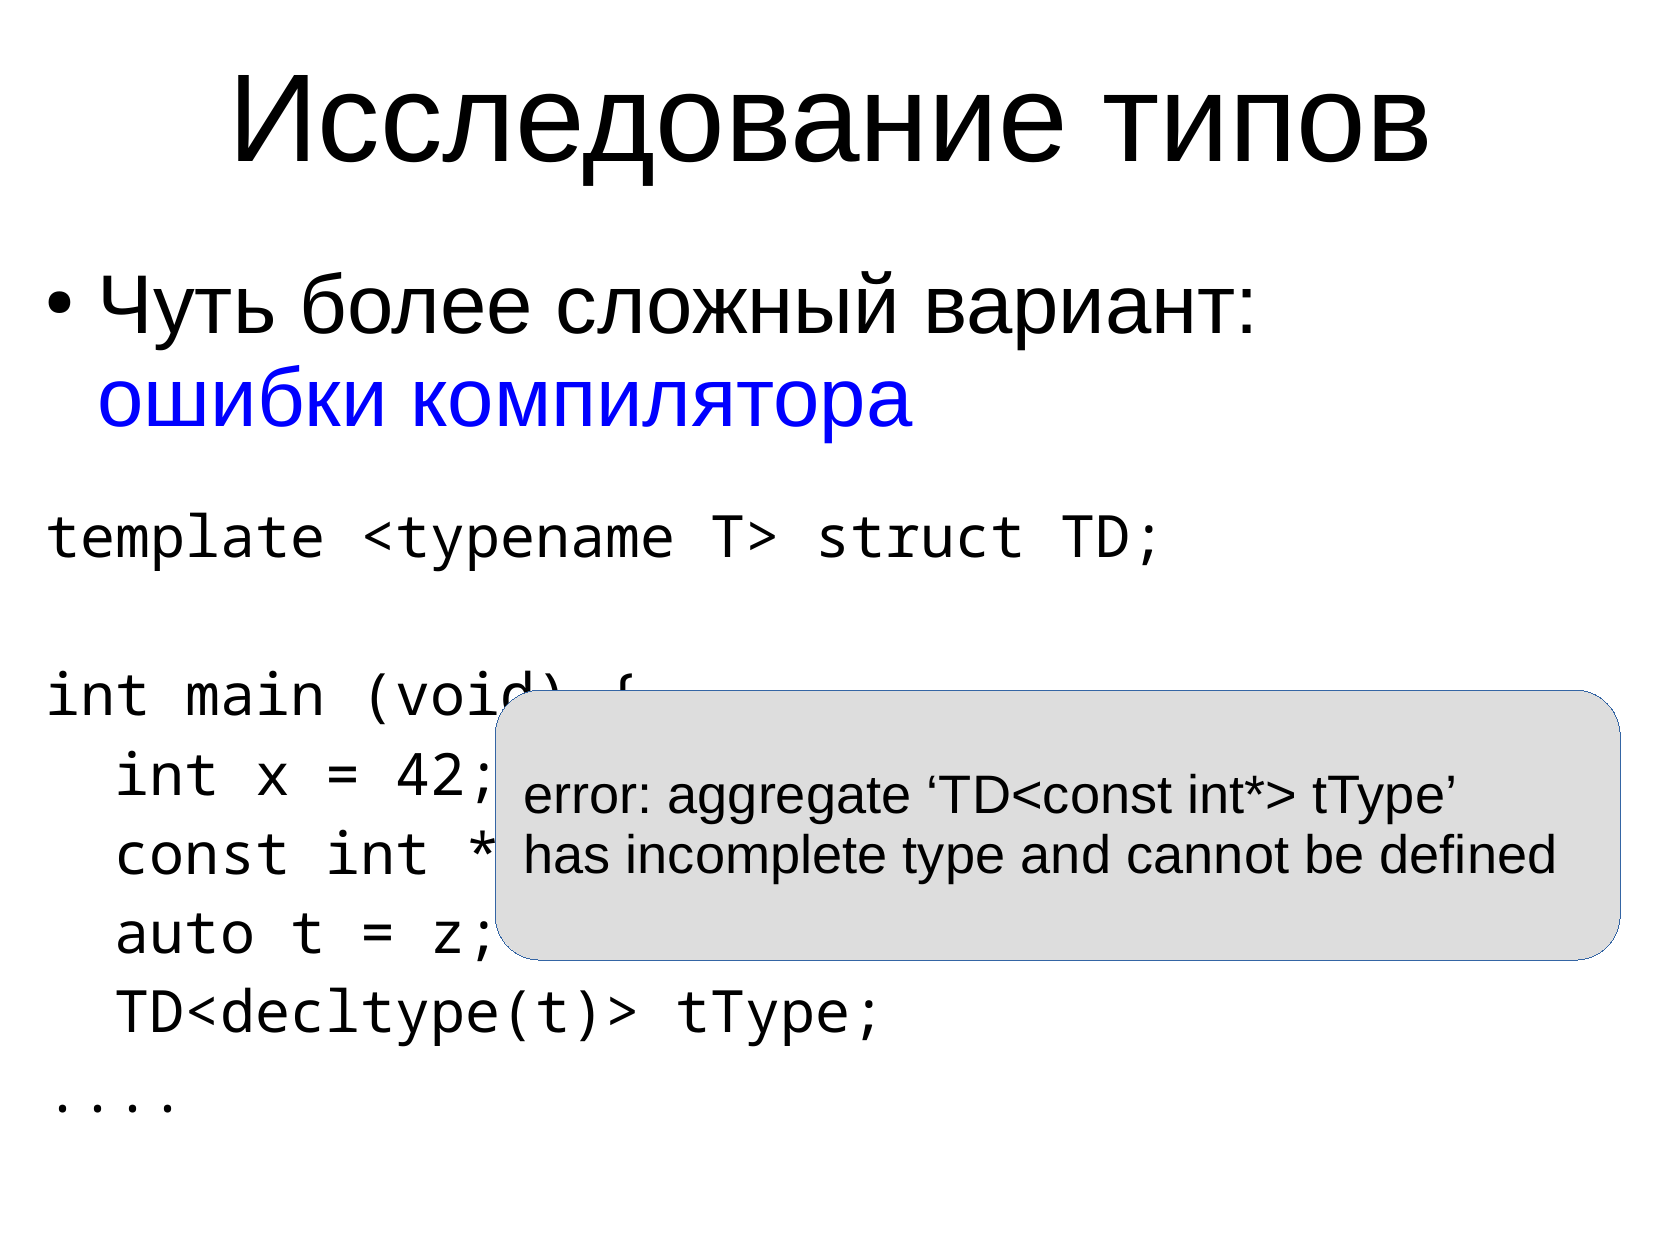

# Исследование типов
Чуть более сложный вариант:
ошибки компилятора
template <typename T> struct TD;
int main (void) {
 int x = 42;
 const int *z = &x;
 auto t = z;
 TD<decltype(t)> tType;
....
error: aggregate ‘TD<const int*> tType’
has incomplete type and cannot be defined